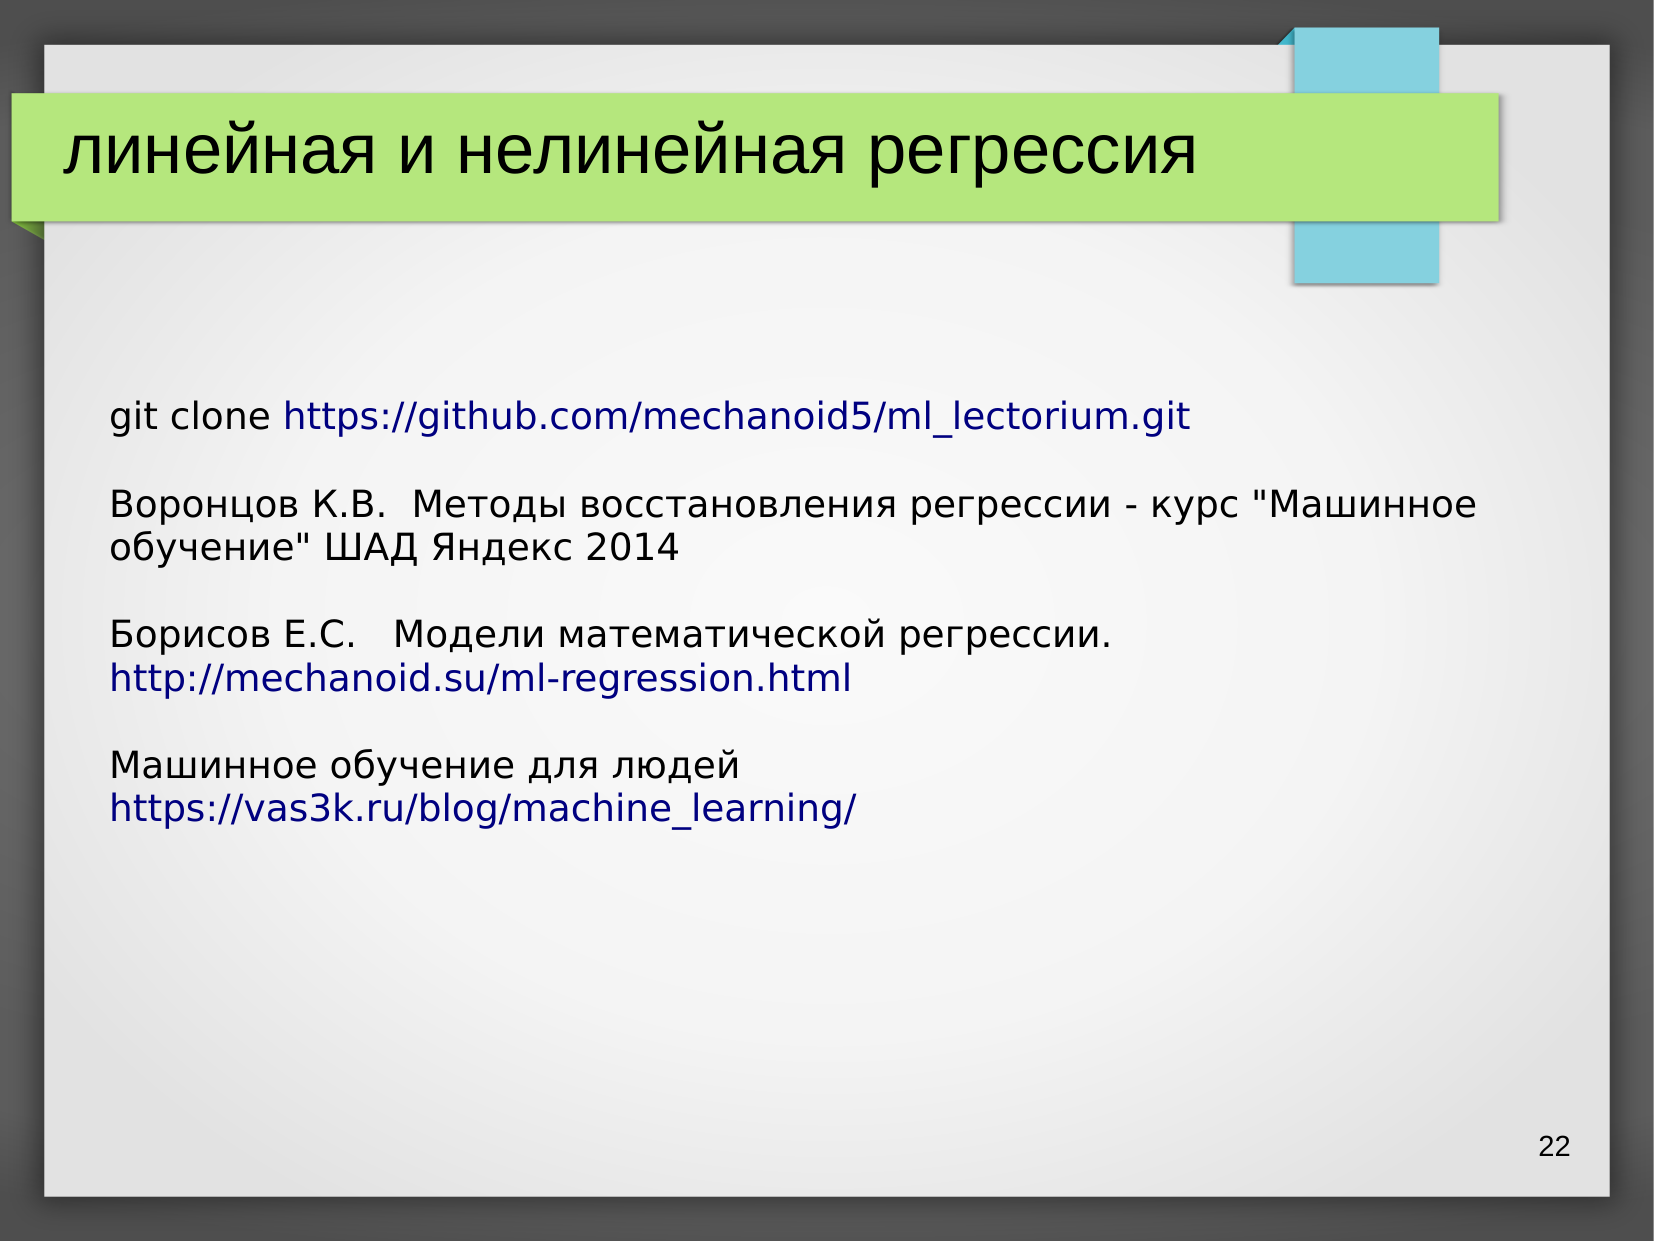

# линейная и нелинейная регрессия
git clone https://github.com/mechanoid5/ml_lectorium.git
Воронцов К.В. Методы восстановления регрессии - курс "Машинное обучение" ШАД Яндекс 2014
Борисов Е.С. Модели математической регрессии.
http://mechanoid.su/ml-regression.html
Машинное обучение для людей https://vas3k.ru/blog/machine_learning/
22